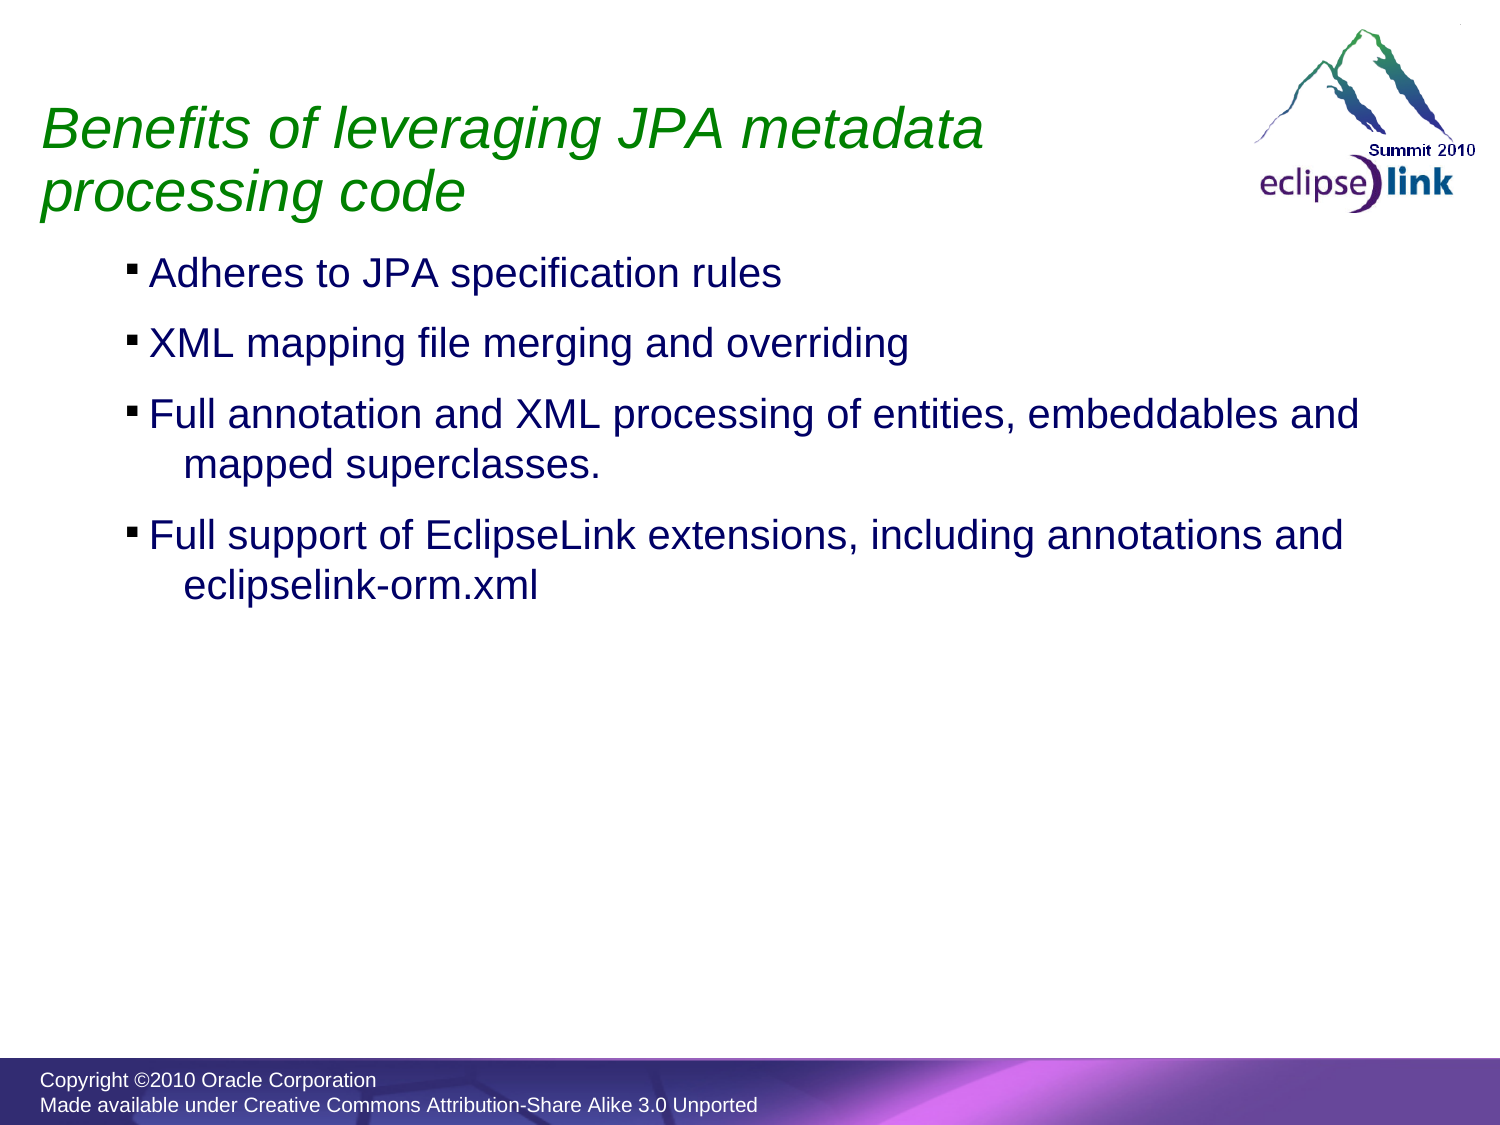

# Benefits of leveraging JPA metadata processing code
 Adheres to JPA specification rules
 XML mapping file merging and overriding
 Full annotation and XML processing of entities, embeddables and mapped superclasses.
 Full support of EclipseLink extensions, including annotations and eclipselink-orm.xml